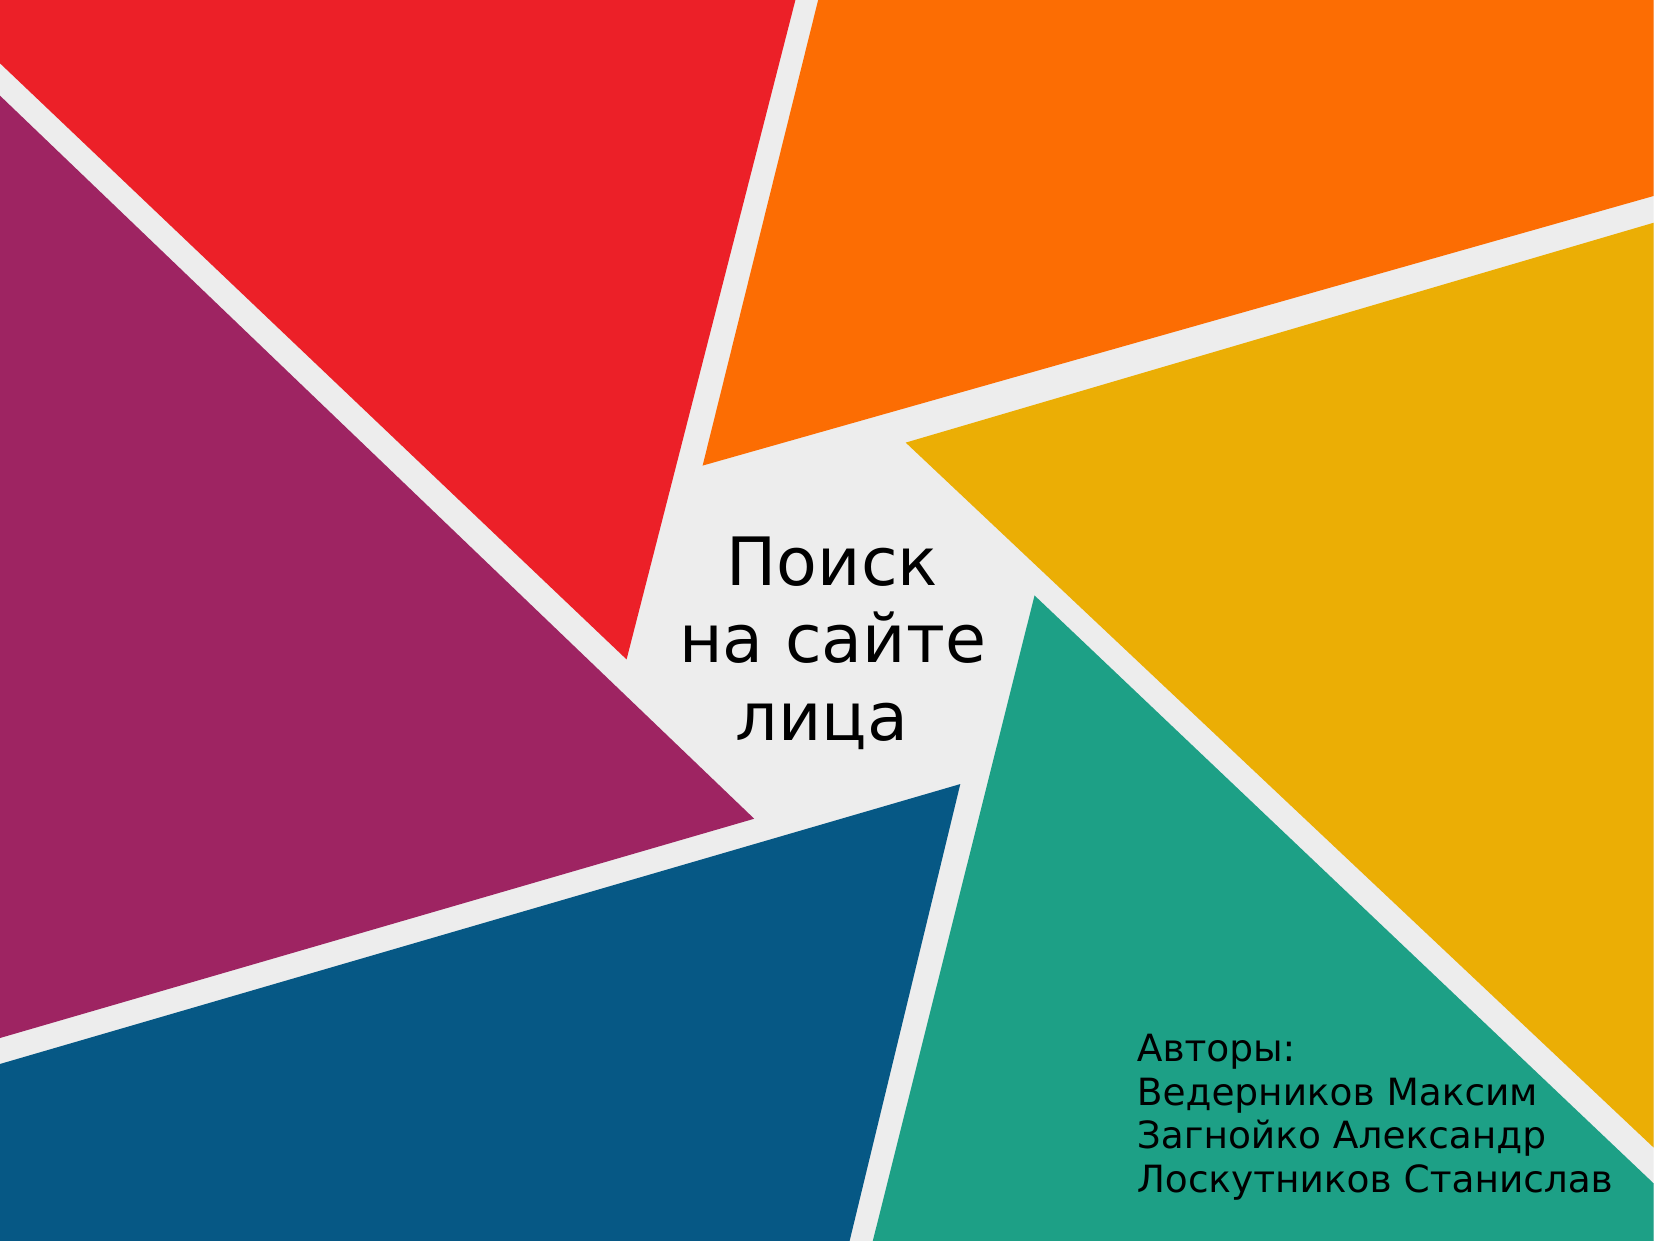

# Поиск
на сайте лица
Авторы:
Ведерников Максим
Загнойко Александр
Лоскутников Станислав